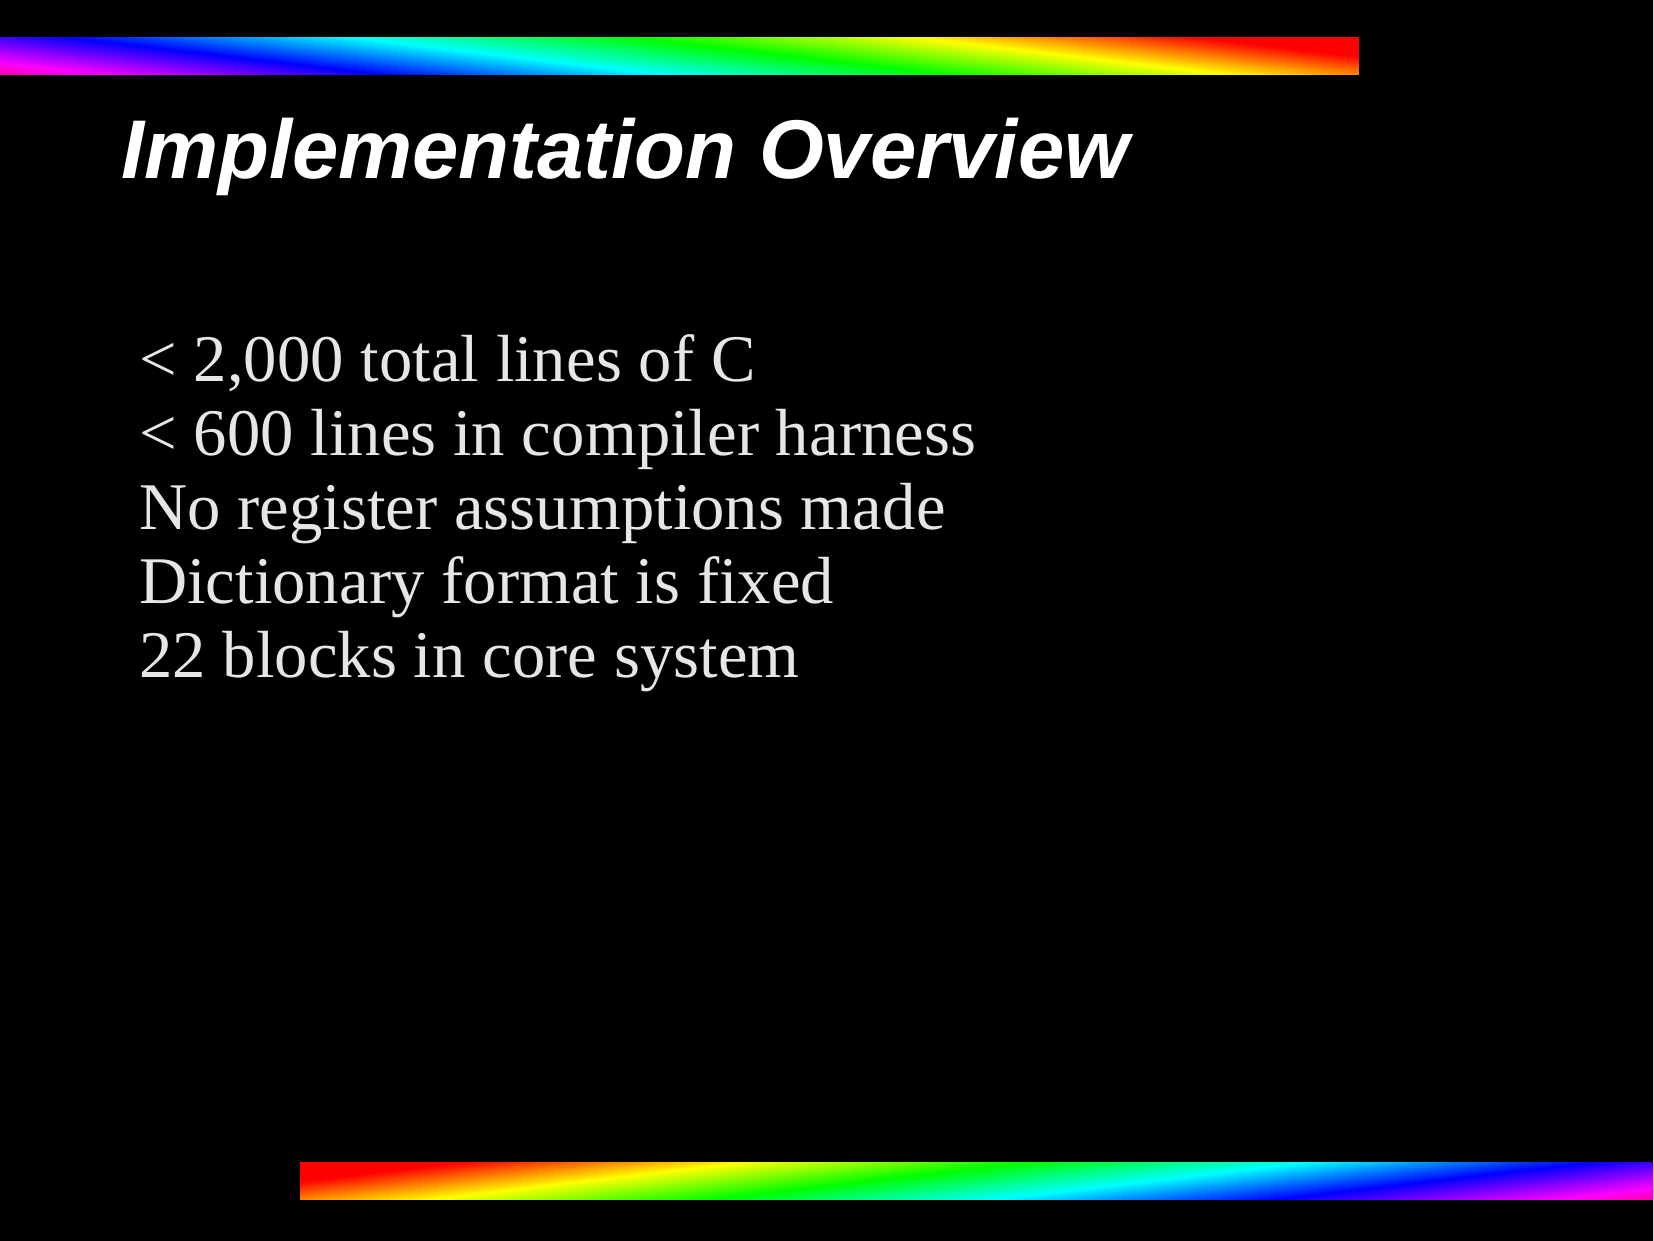

# Implementation Overview
< 2,000 total lines of C
< 600 lines in compiler harness
No register assumptions made
Dictionary format is fixed
22 blocks in core system